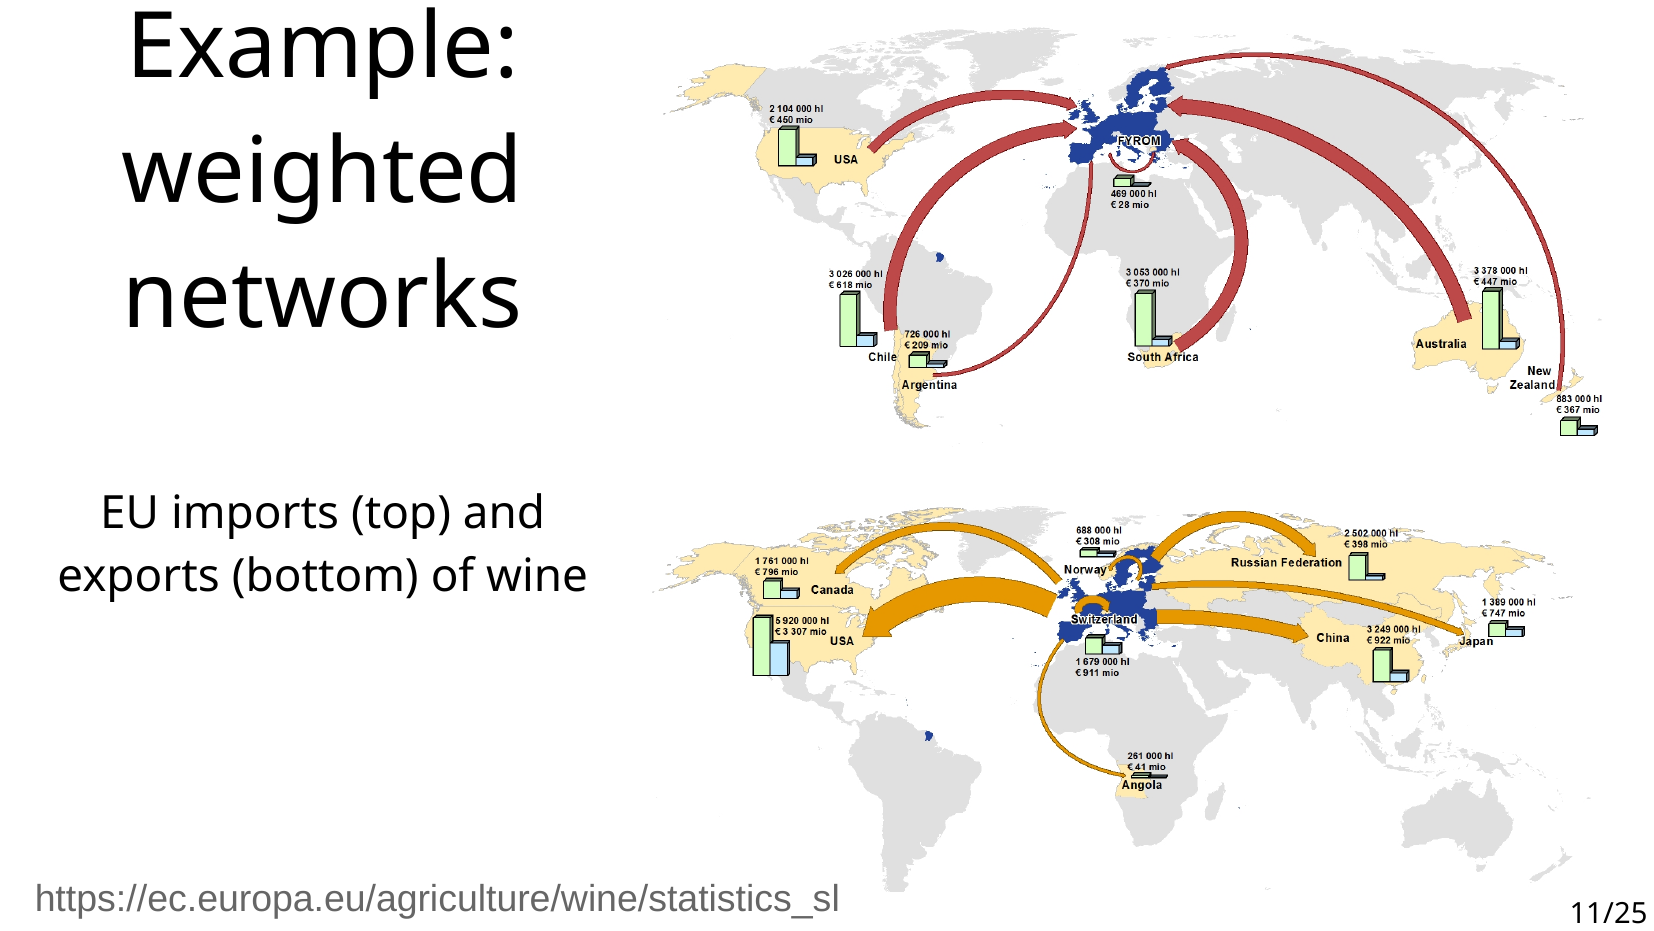

# Example: weighted networks EU imports (top) and exports (bottom) of wine
https://ec.europa.eu/agriculture/wine/statistics_sl
11